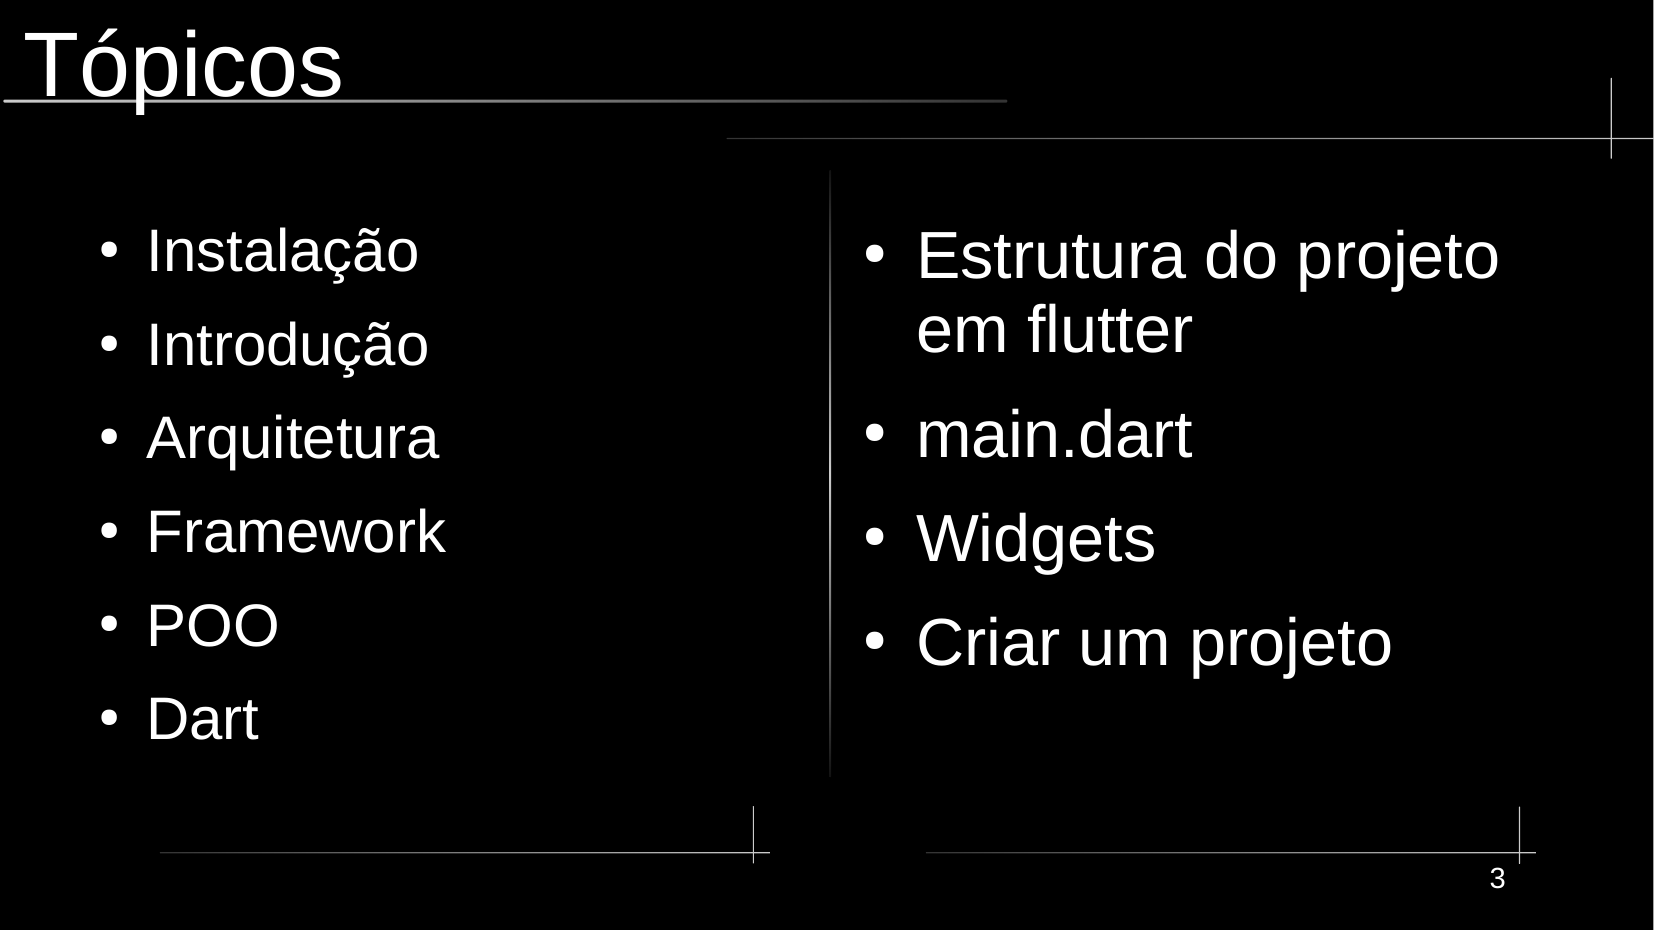

# Tópicos
Instalação
Introdução
Arquitetura
Framework
POO
Dart
Estrutura do projeto em flutter
main.dart
Widgets
Criar um projeto
3